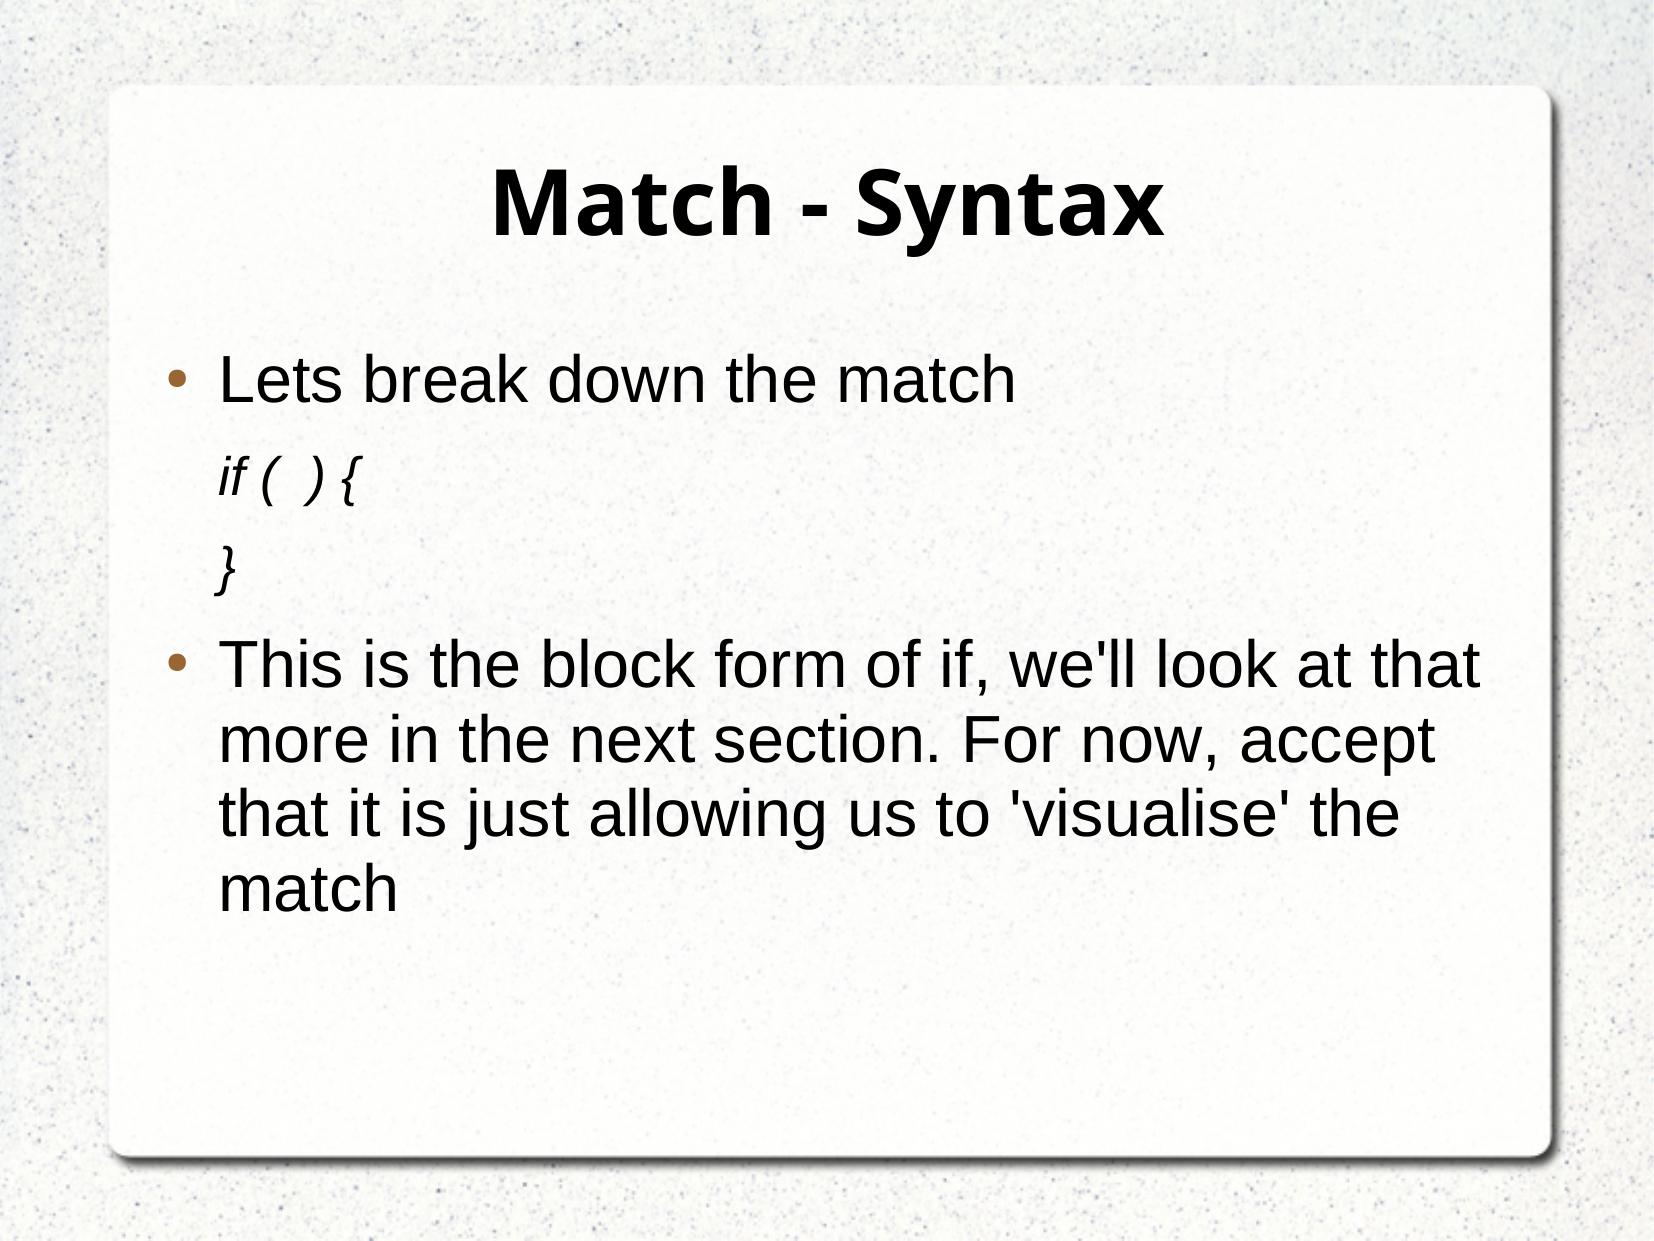

# Match - Syntax
Lets break down the match
if ( ) {
}
This is the block form of if, we'll look at that more in the next section. For now, accept that it is just allowing us to 'visualise' the match